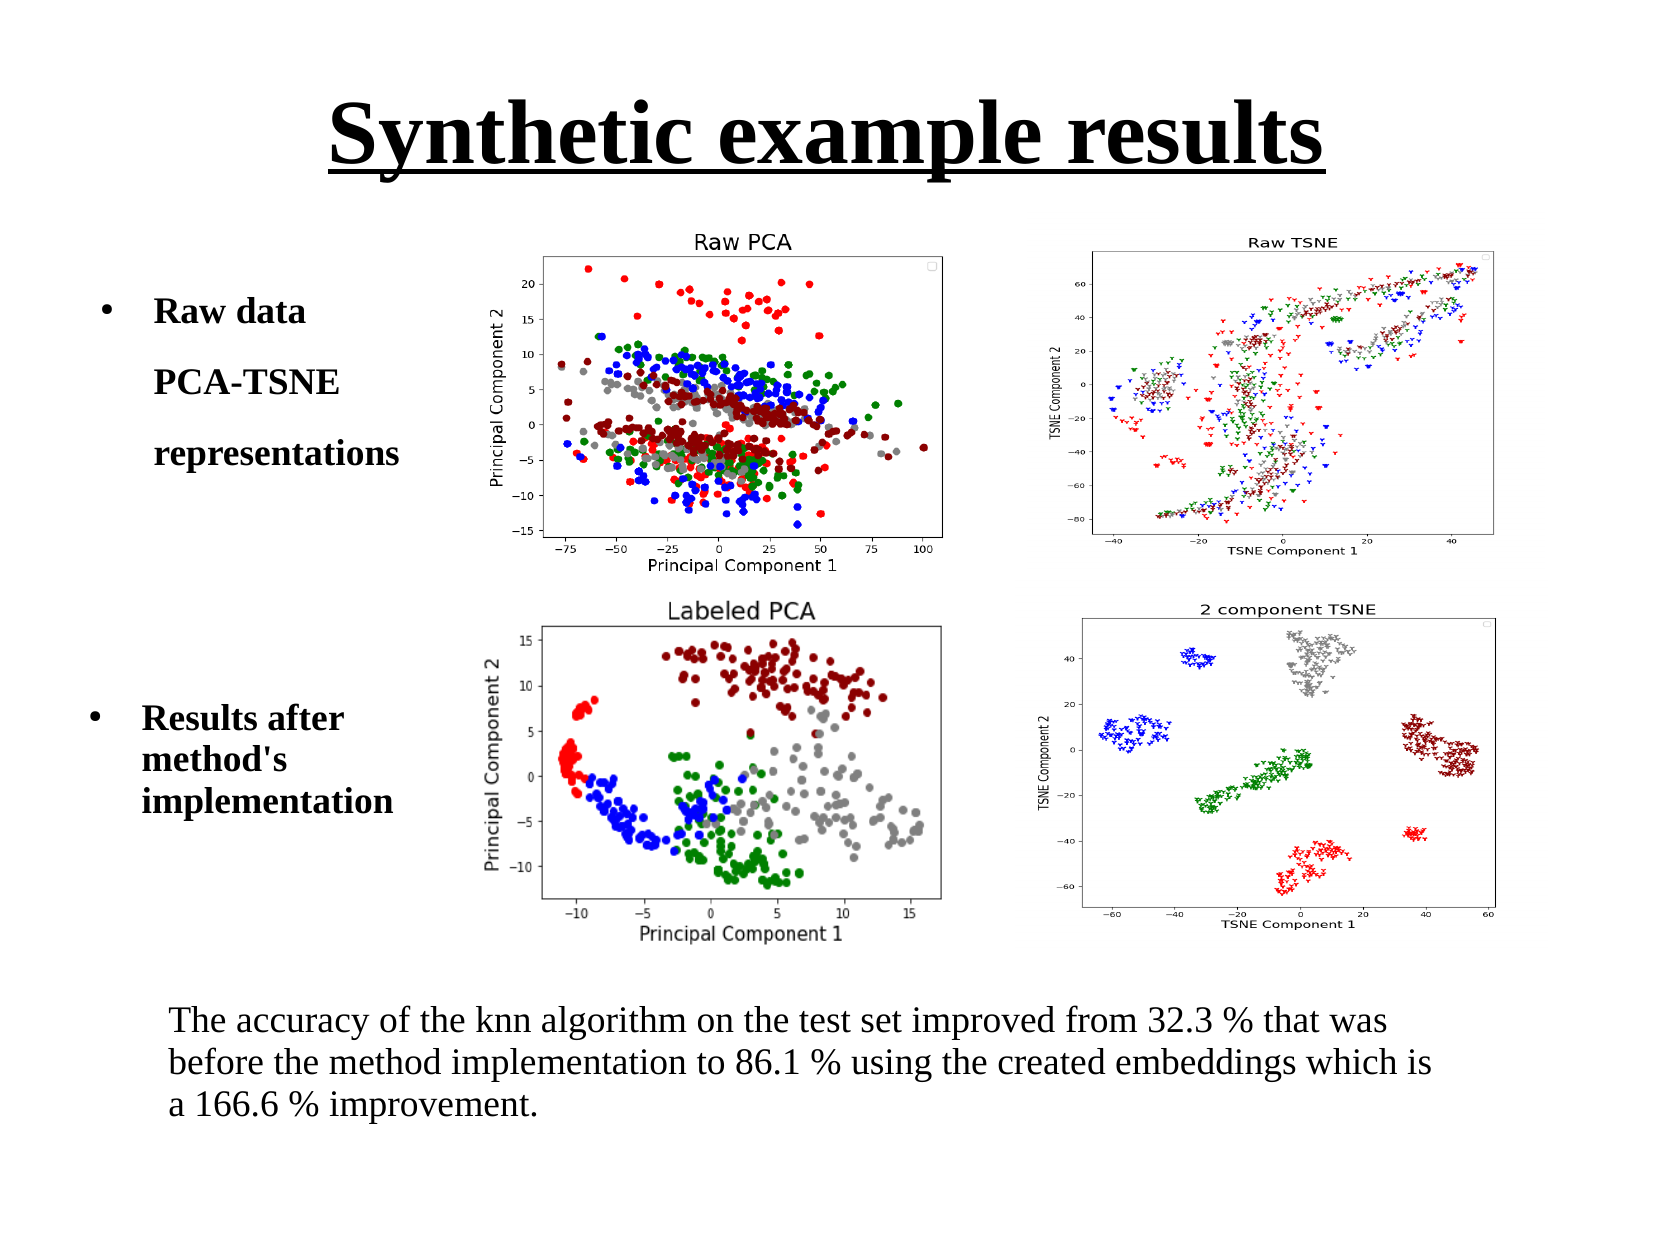

# Synthetic example results
Raw data
PCA-TSNE
representations
Results after method's implementation
The accuracy of the knn algorithm on the test set improved from 32.3 % that was before the method implementation to 86.1 % using the created embeddings which is a 166.6 % improvement.